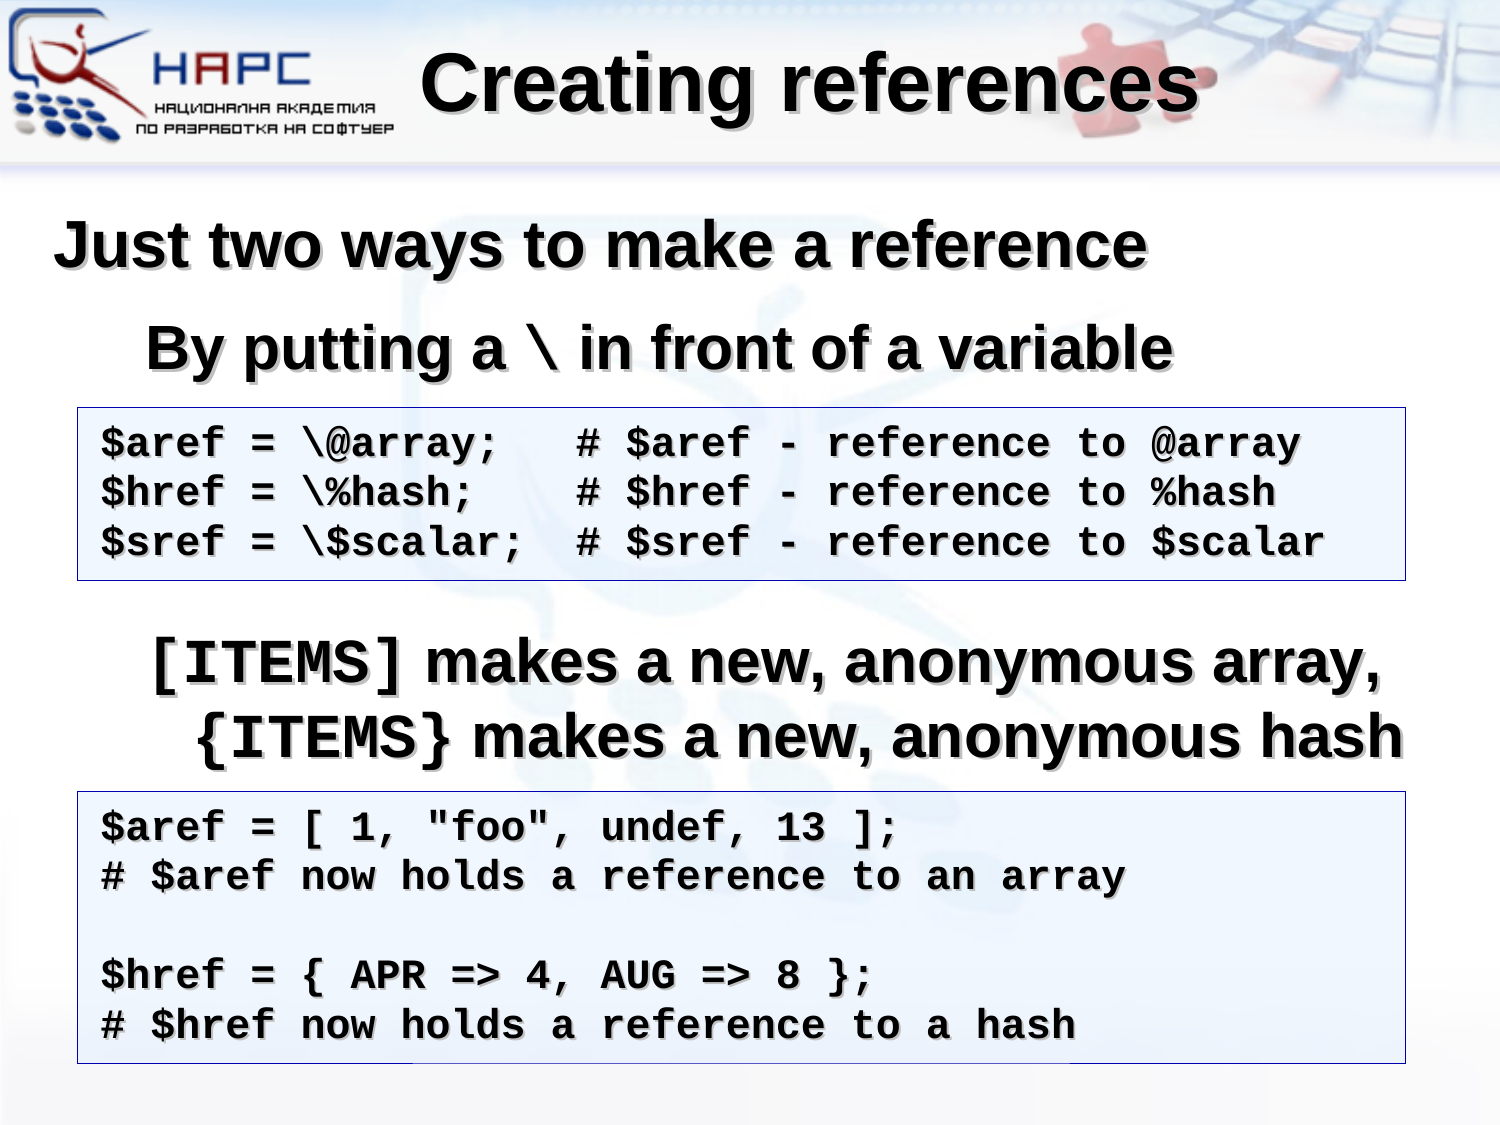

# Creating references
Just two ways to make a reference
 By putting a \ in front of a variable
 [ITEMS] makes a new, anonymous array,
 {ITEMS} makes a new, anonymous hash
$aref = \@array; # $aref - reference to @array
$href = \%hash; # $href - reference to %hash
$sref = \$scalar; # $sref - reference to $scalar
$aref = [ 1, "foo", undef, 13 ];
# $aref now holds a reference to an array
$href = { APR => 4, AUG => 8 };
# $href now holds a reference to a hash